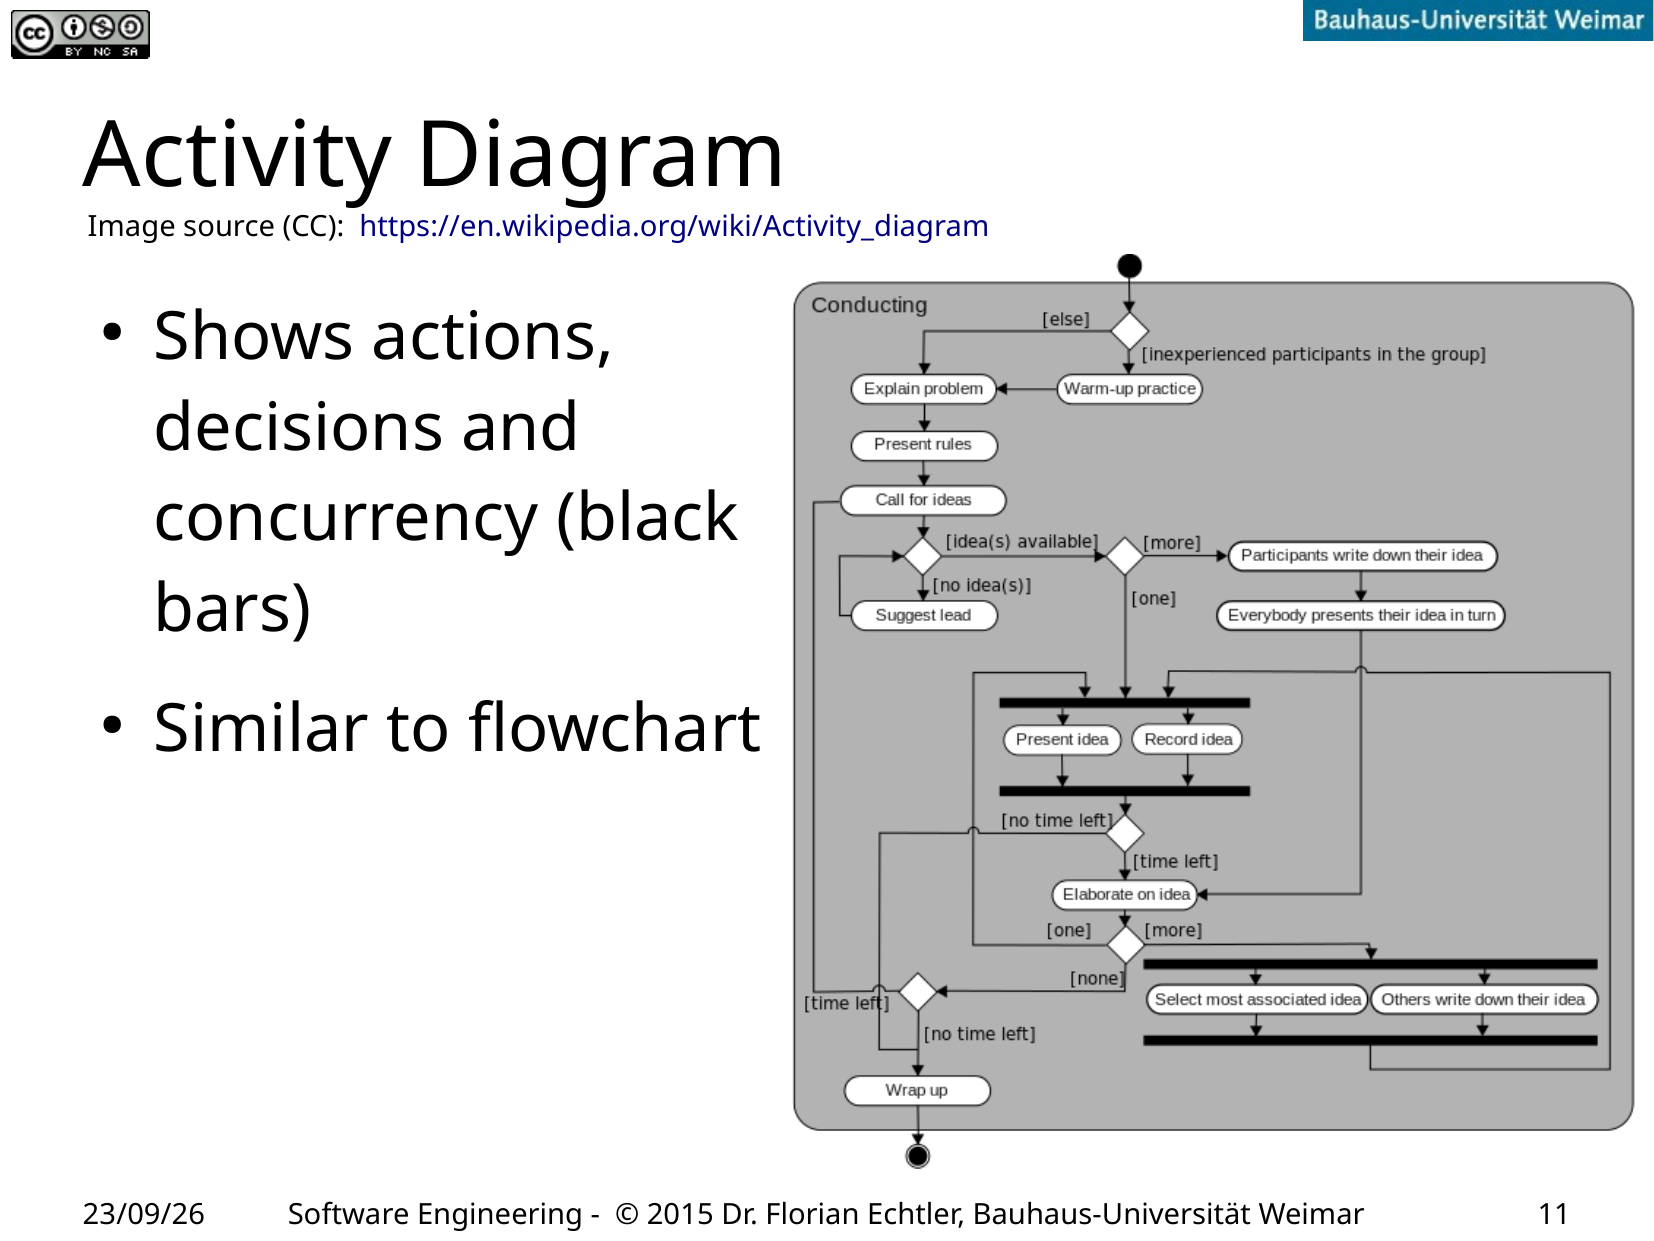

# Activity Diagram
Image source (CC): https://en.wikipedia.org/wiki/Activity_diagram
Shows actions, decisions and concurrency (black bars)
Similar to flowchart
Software Engineering - © 2015 Dr. Florian Echtler, Bauhaus-Universität Weimar
11